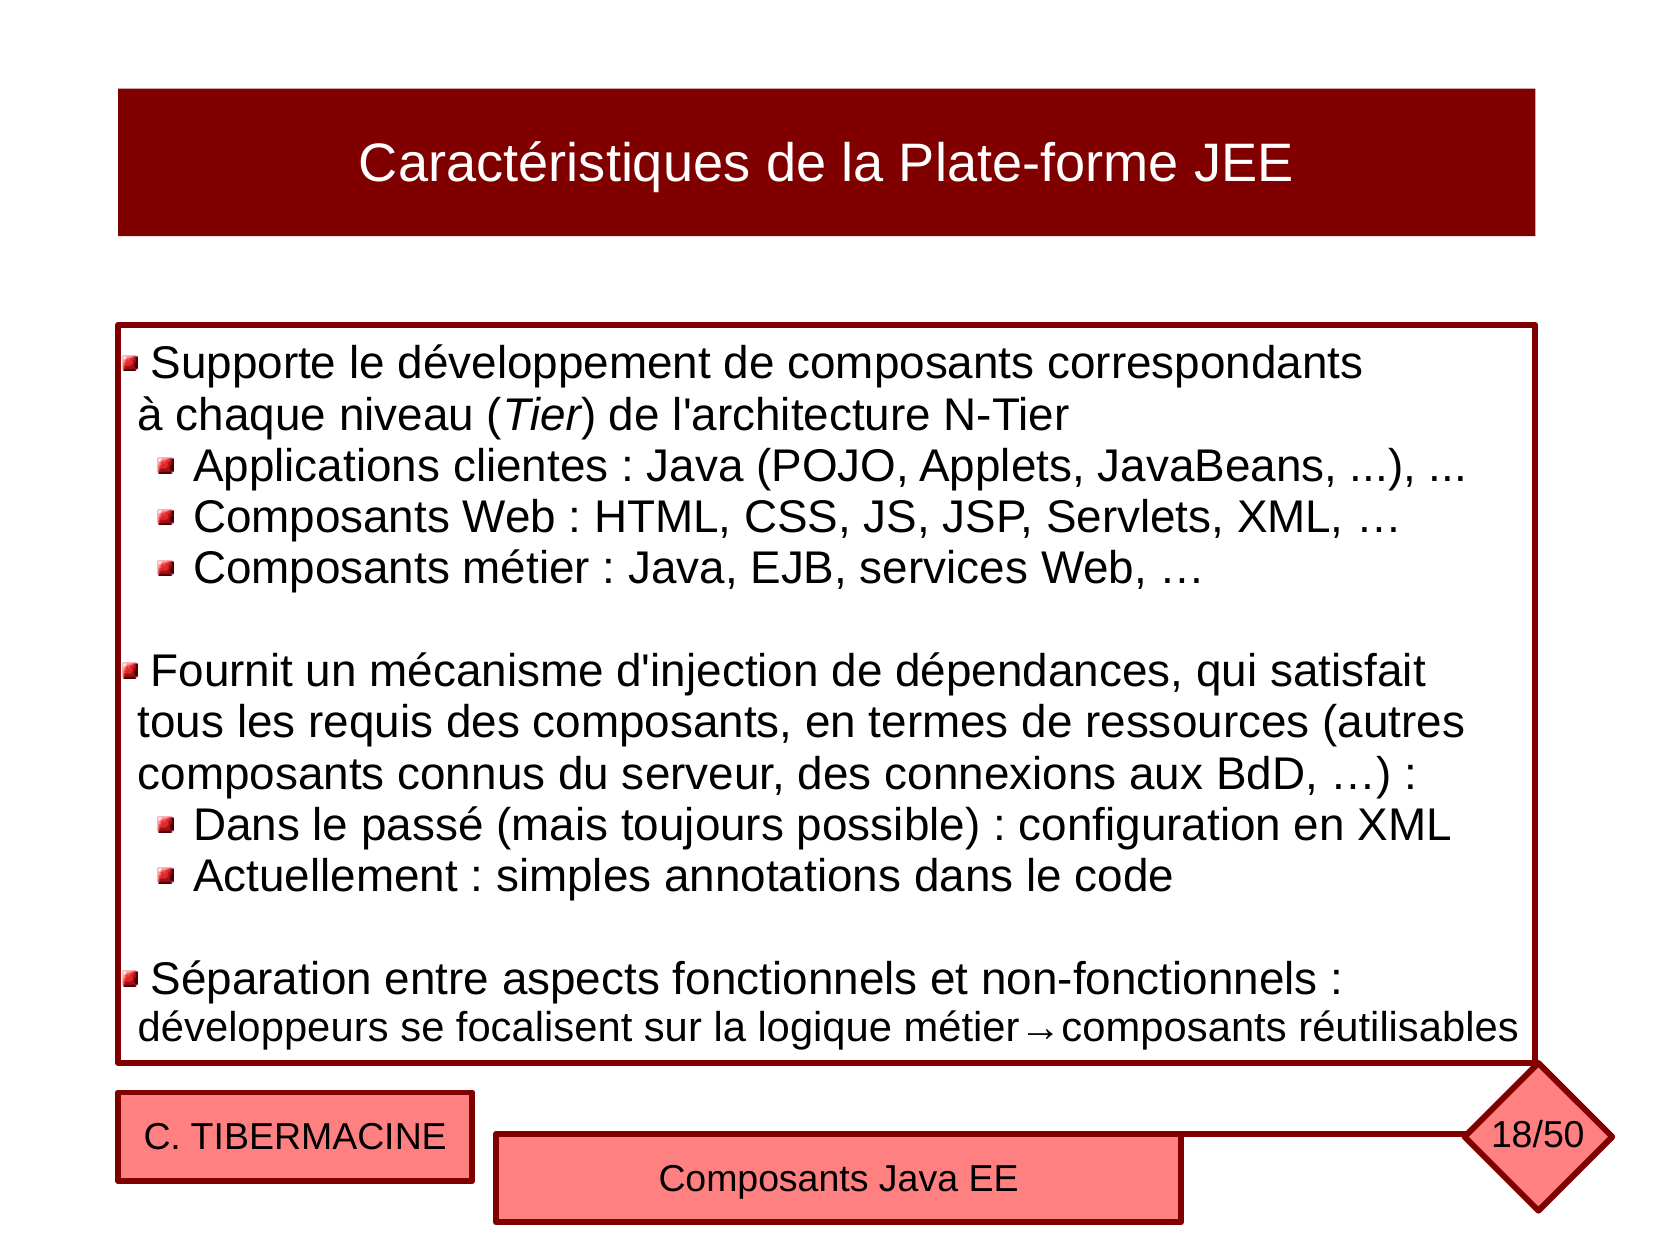

Caractéristiques de la Plate-forme JEE
 Supporte le développement de composants correspondants
à chaque niveau (Tier) de l'architecture N-Tier
Applications clientes : Java (POJO, Applets, JavaBeans, ...), ...
Composants Web : HTML, CSS, JS, JSP, Servlets, XML, …
Composants métier : Java, EJB, services Web, …
 Fournit un mécanisme d'injection de dépendances, qui satisfait
tous les requis des composants, en termes de ressources (autres
composants connus du serveur, des connexions aux BdD, …) :
Dans le passé (mais toujours possible) : configuration en XML
Actuellement : simples annotations dans le code
 Séparation entre aspects fonctionnels et non-fonctionnels :
développeurs se focalisent sur la logique métier→composants réutilisables
C. TIBERMACINE
Composants Java EE